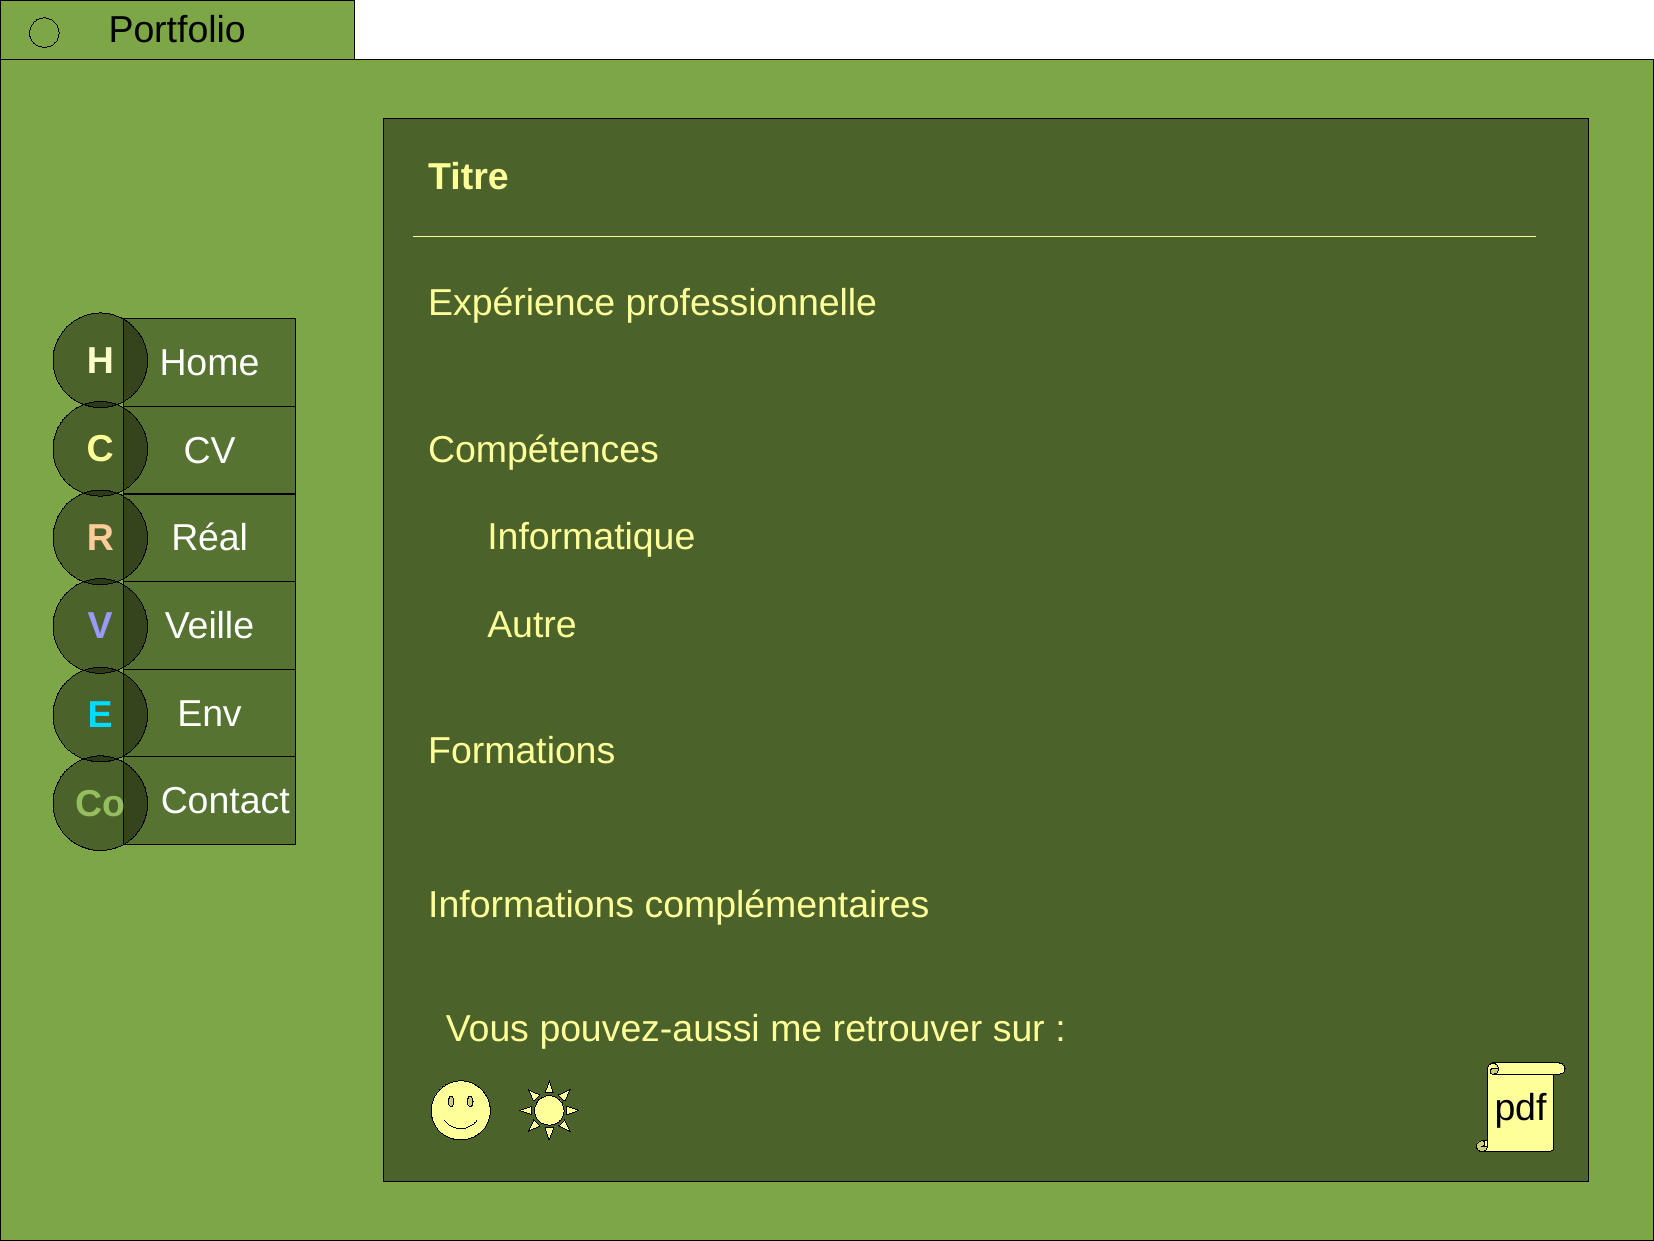

Portfolio
Titre
Expérience professionnelle
H
Home
C
CV
Compétences
R
Réal
Informatique
V
Veille
Autre
E
Env
Formations
Co
 Contact
Informations complémentaires
Vous pouvez-aussi me retrouver sur :
pdf